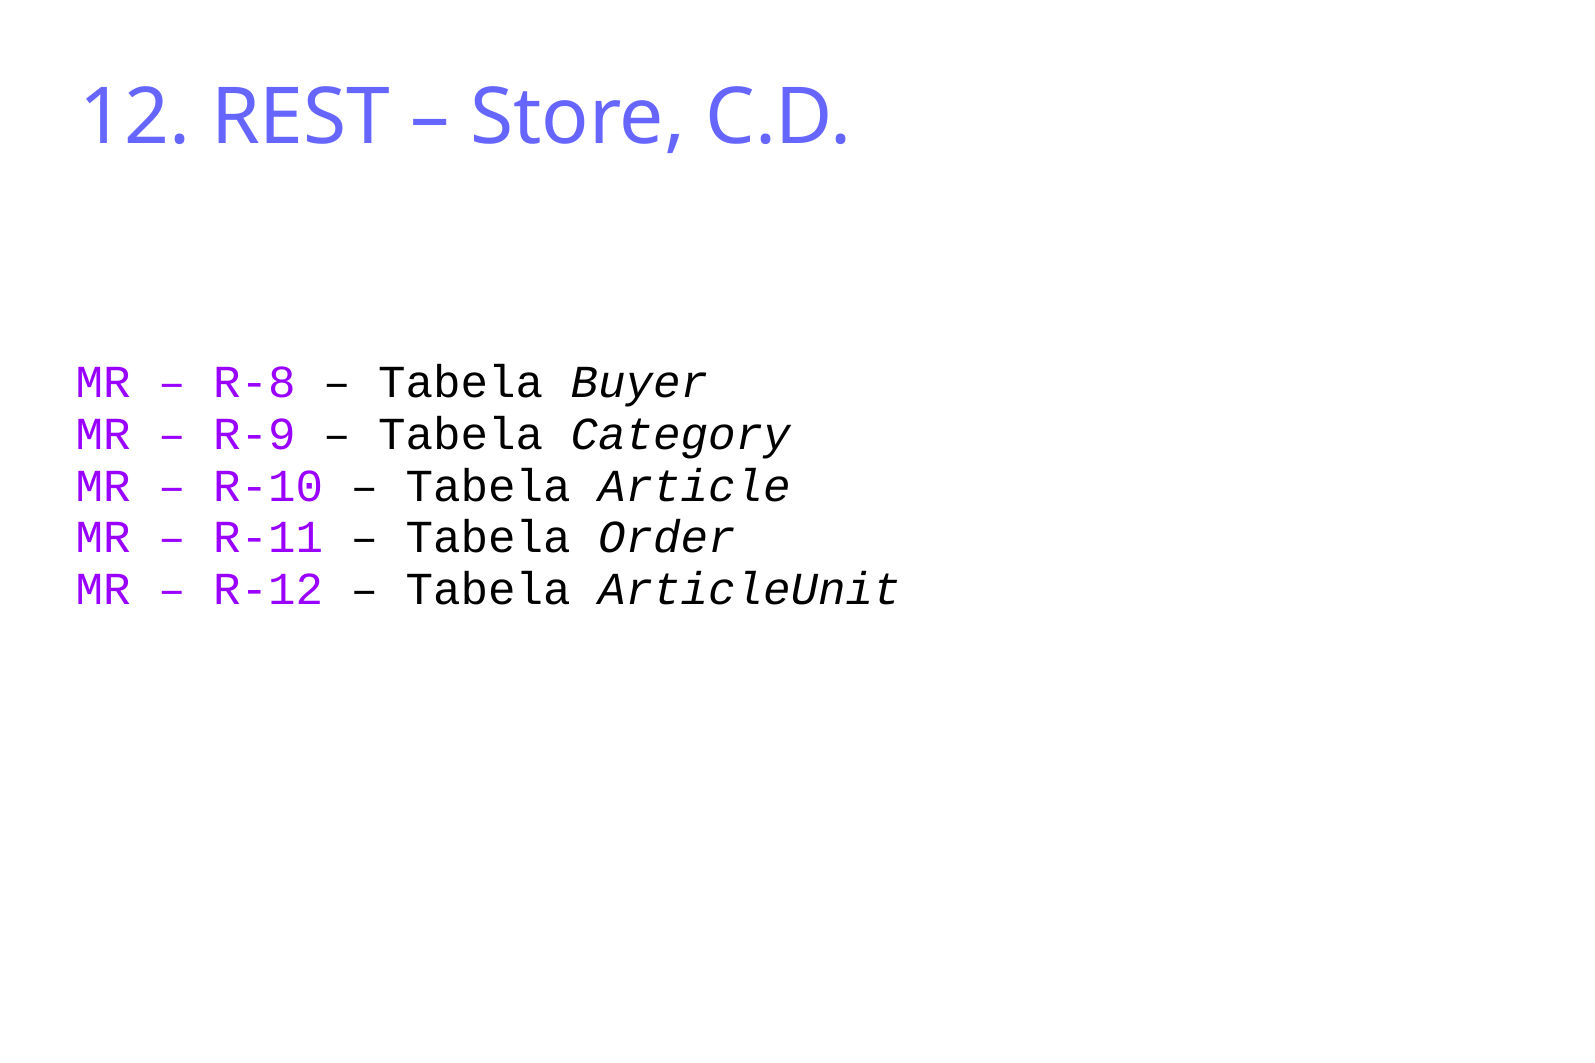

# 12. REST – Store, C.D.
MR – R-8 – Tabela Buyer
MR – R-9 – Tabela Category
MR – R-10 – Tabela Article
MR – R-11 – Tabela Order
MR – R-12 – Tabela ArticleUnit